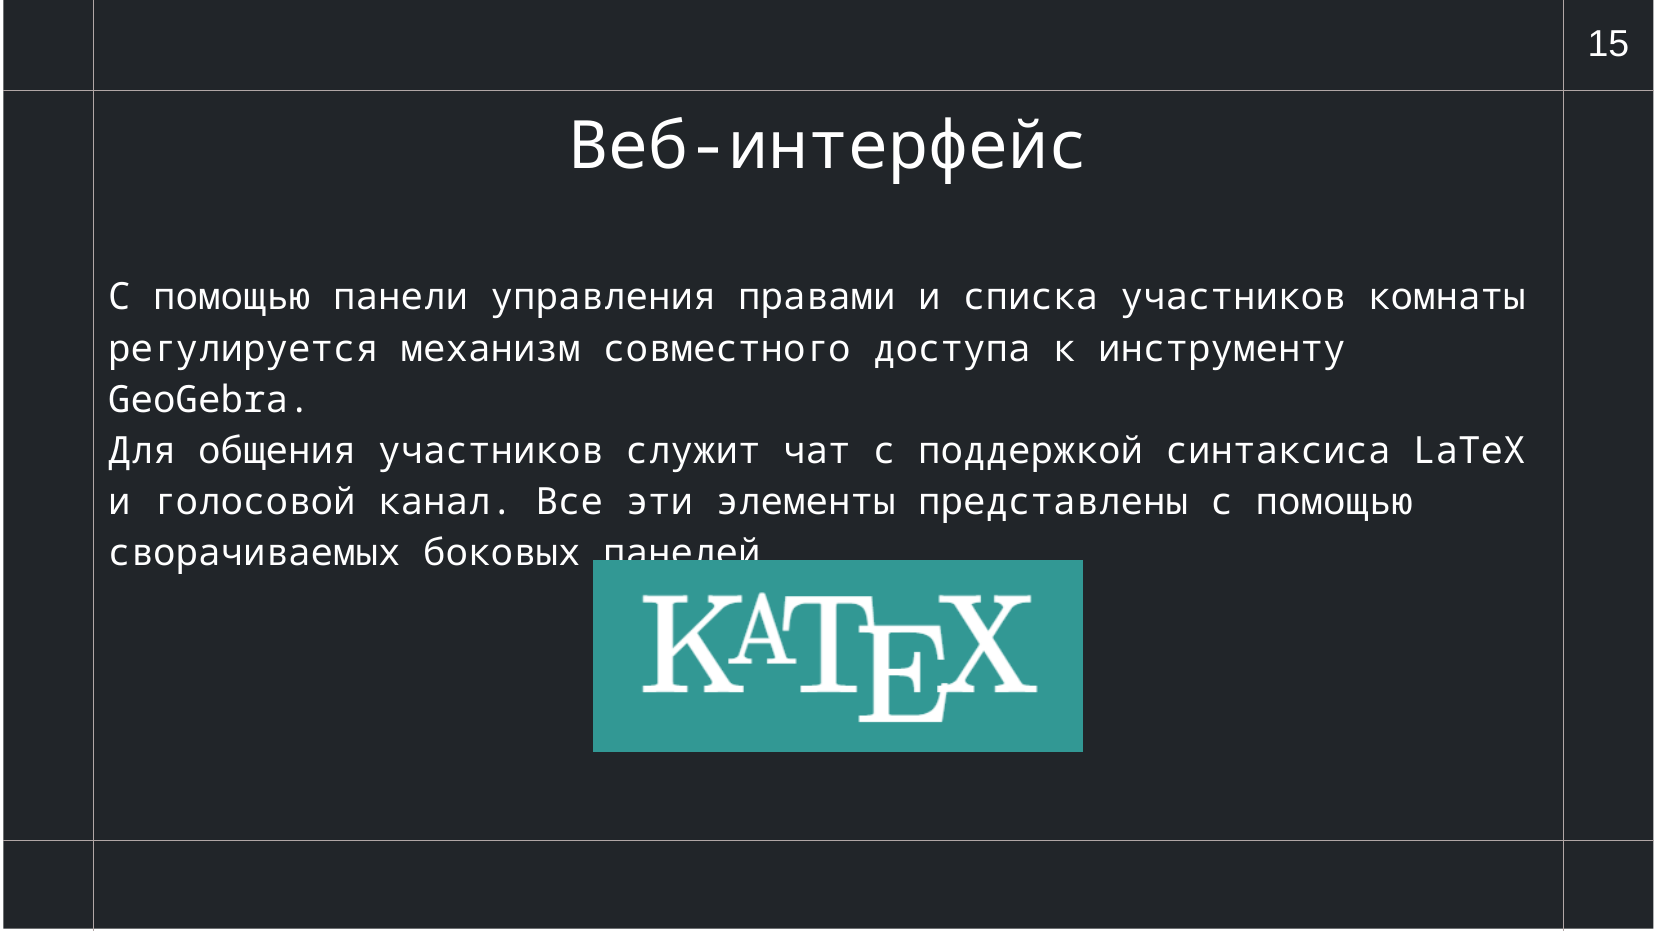

Веб-интерфейс
С помощью панели управления правами и списка участников комнаты регулируется механизм совместного доступа к инструменту GeoGebra.
Для общения участников служит чат с поддержкой синтаксиса LaTeX и голосовой канал. Все эти элементы представлены с помощью сворачиваемых боковых панелей.